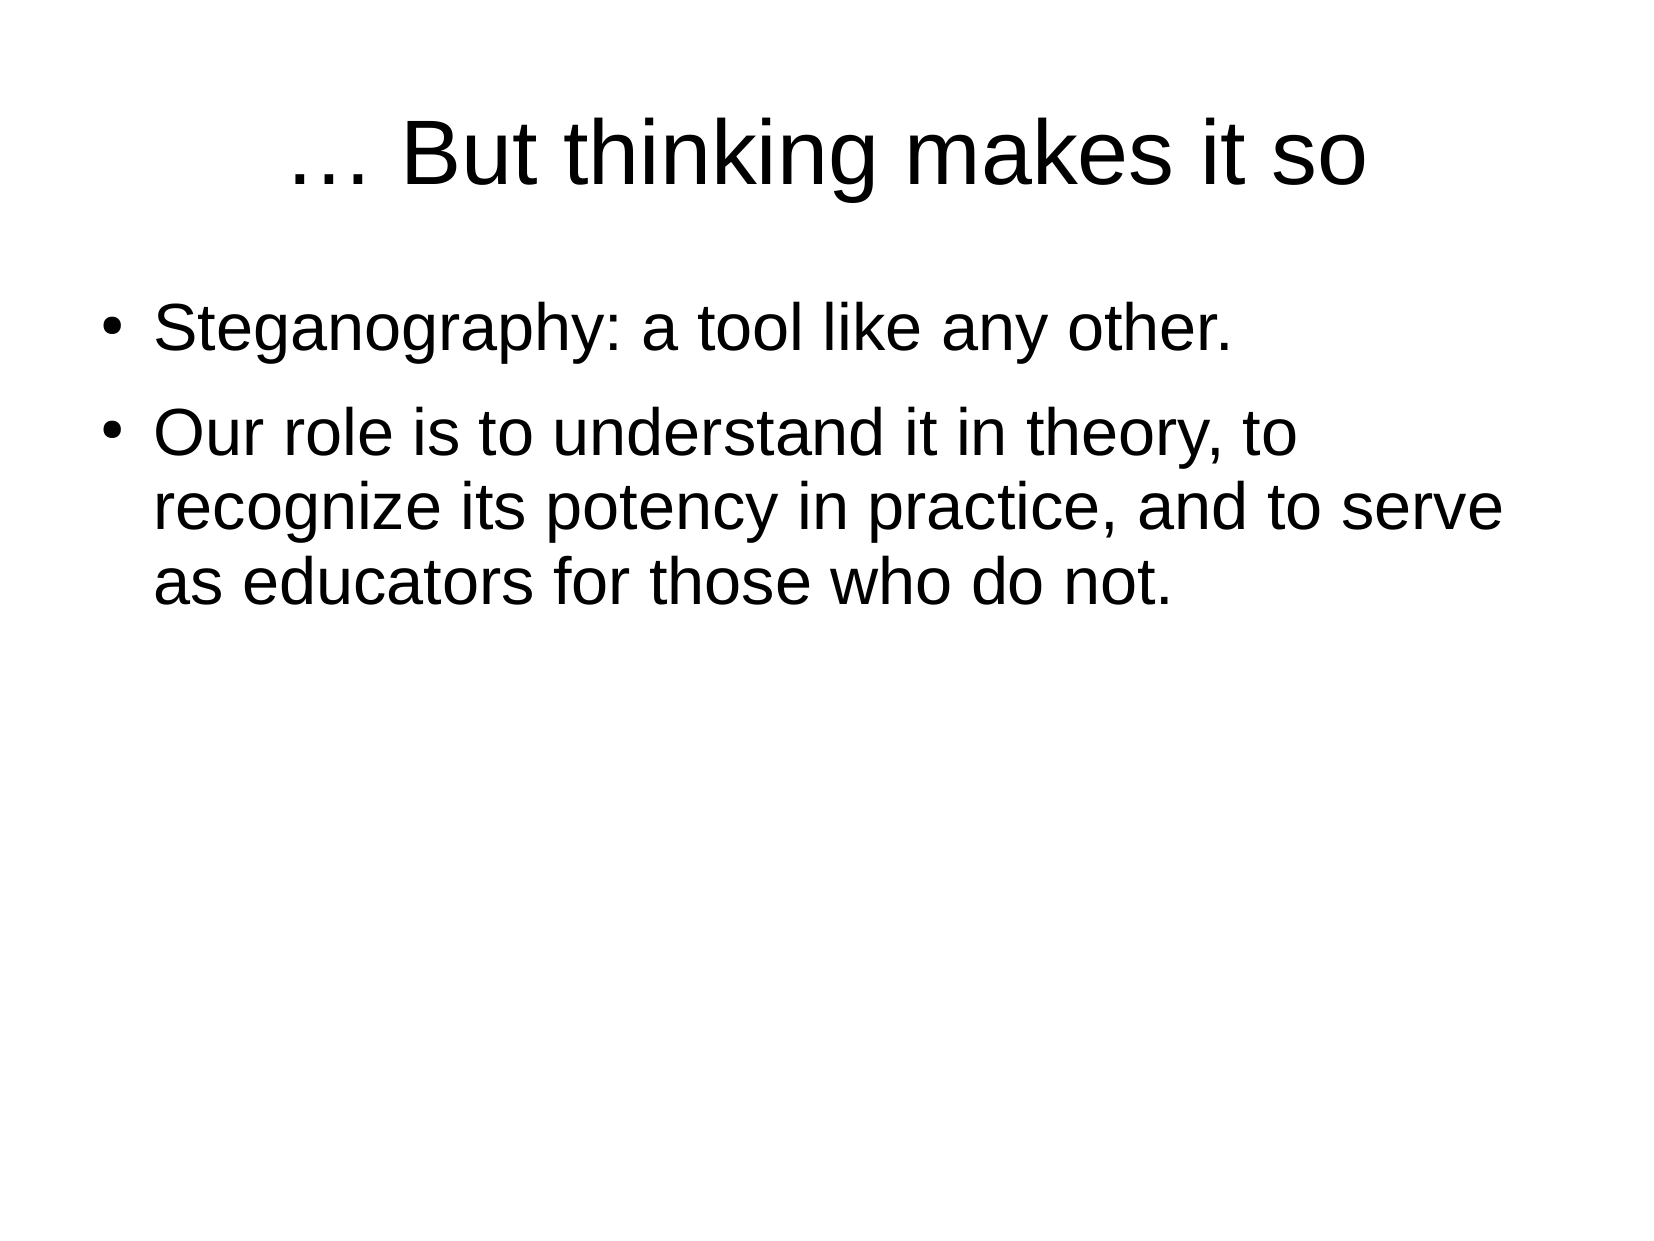

# … But thinking makes it so
Steganography: a tool like any other.
Our role is to understand it in theory, to recognize its potency in practice, and to serve as educators for those who do not.